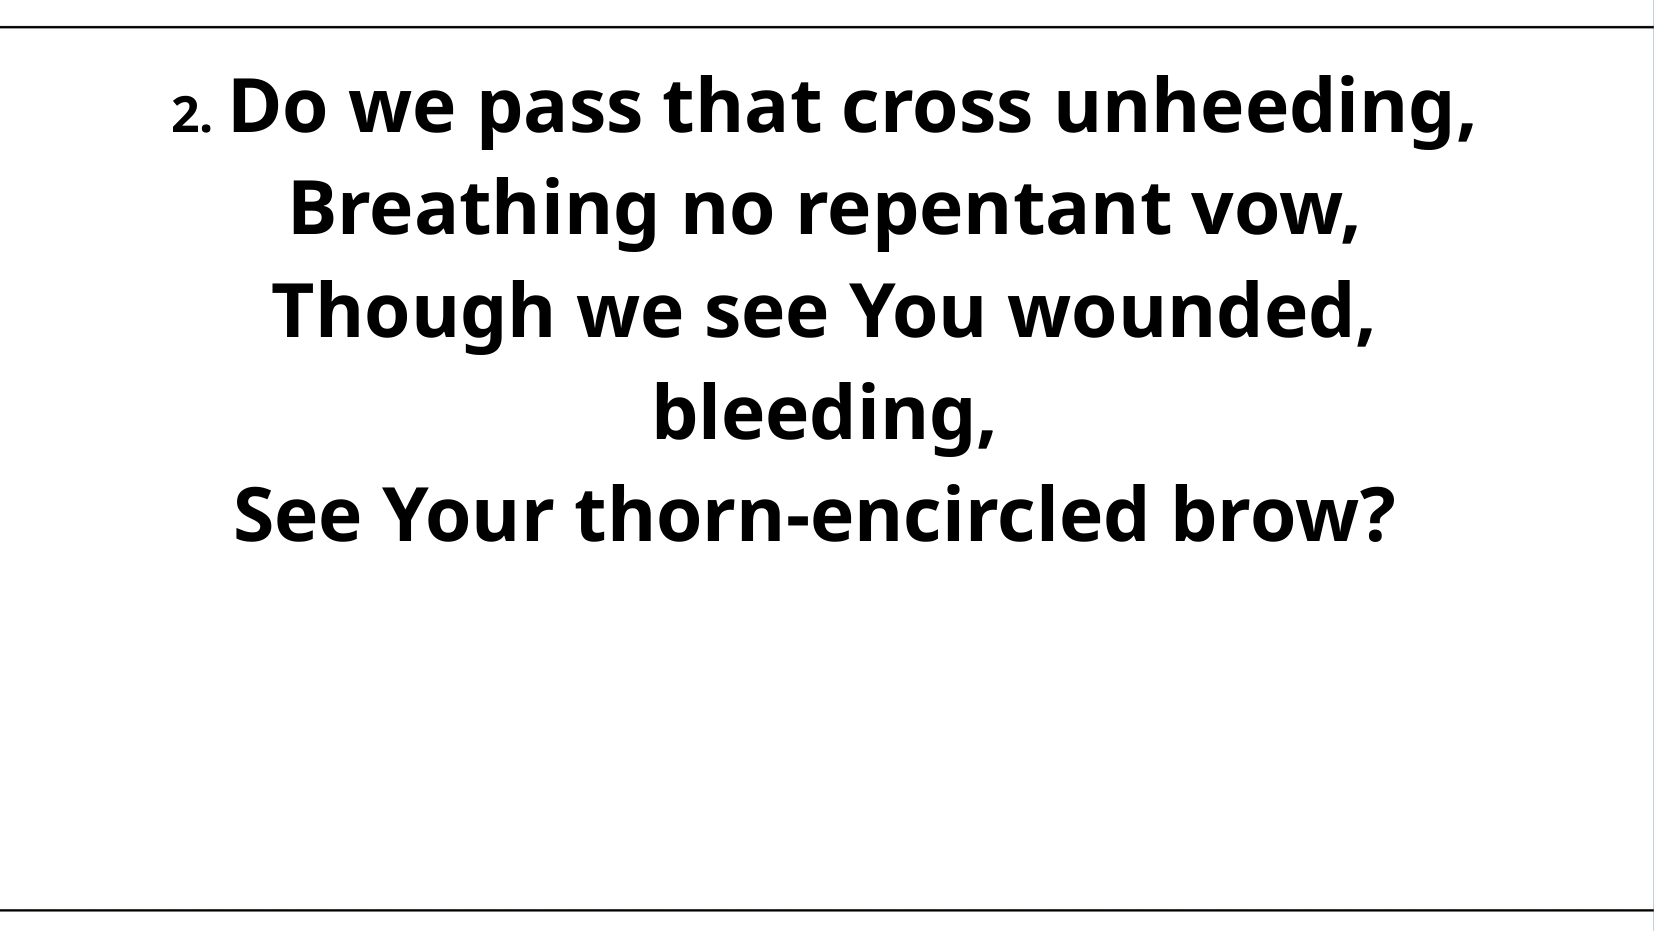

2. Do we pass that cross unheeding,
Breathing no repentant vow,
Though we see You wounded, bleeding,
See Your thorn-encircled brow?